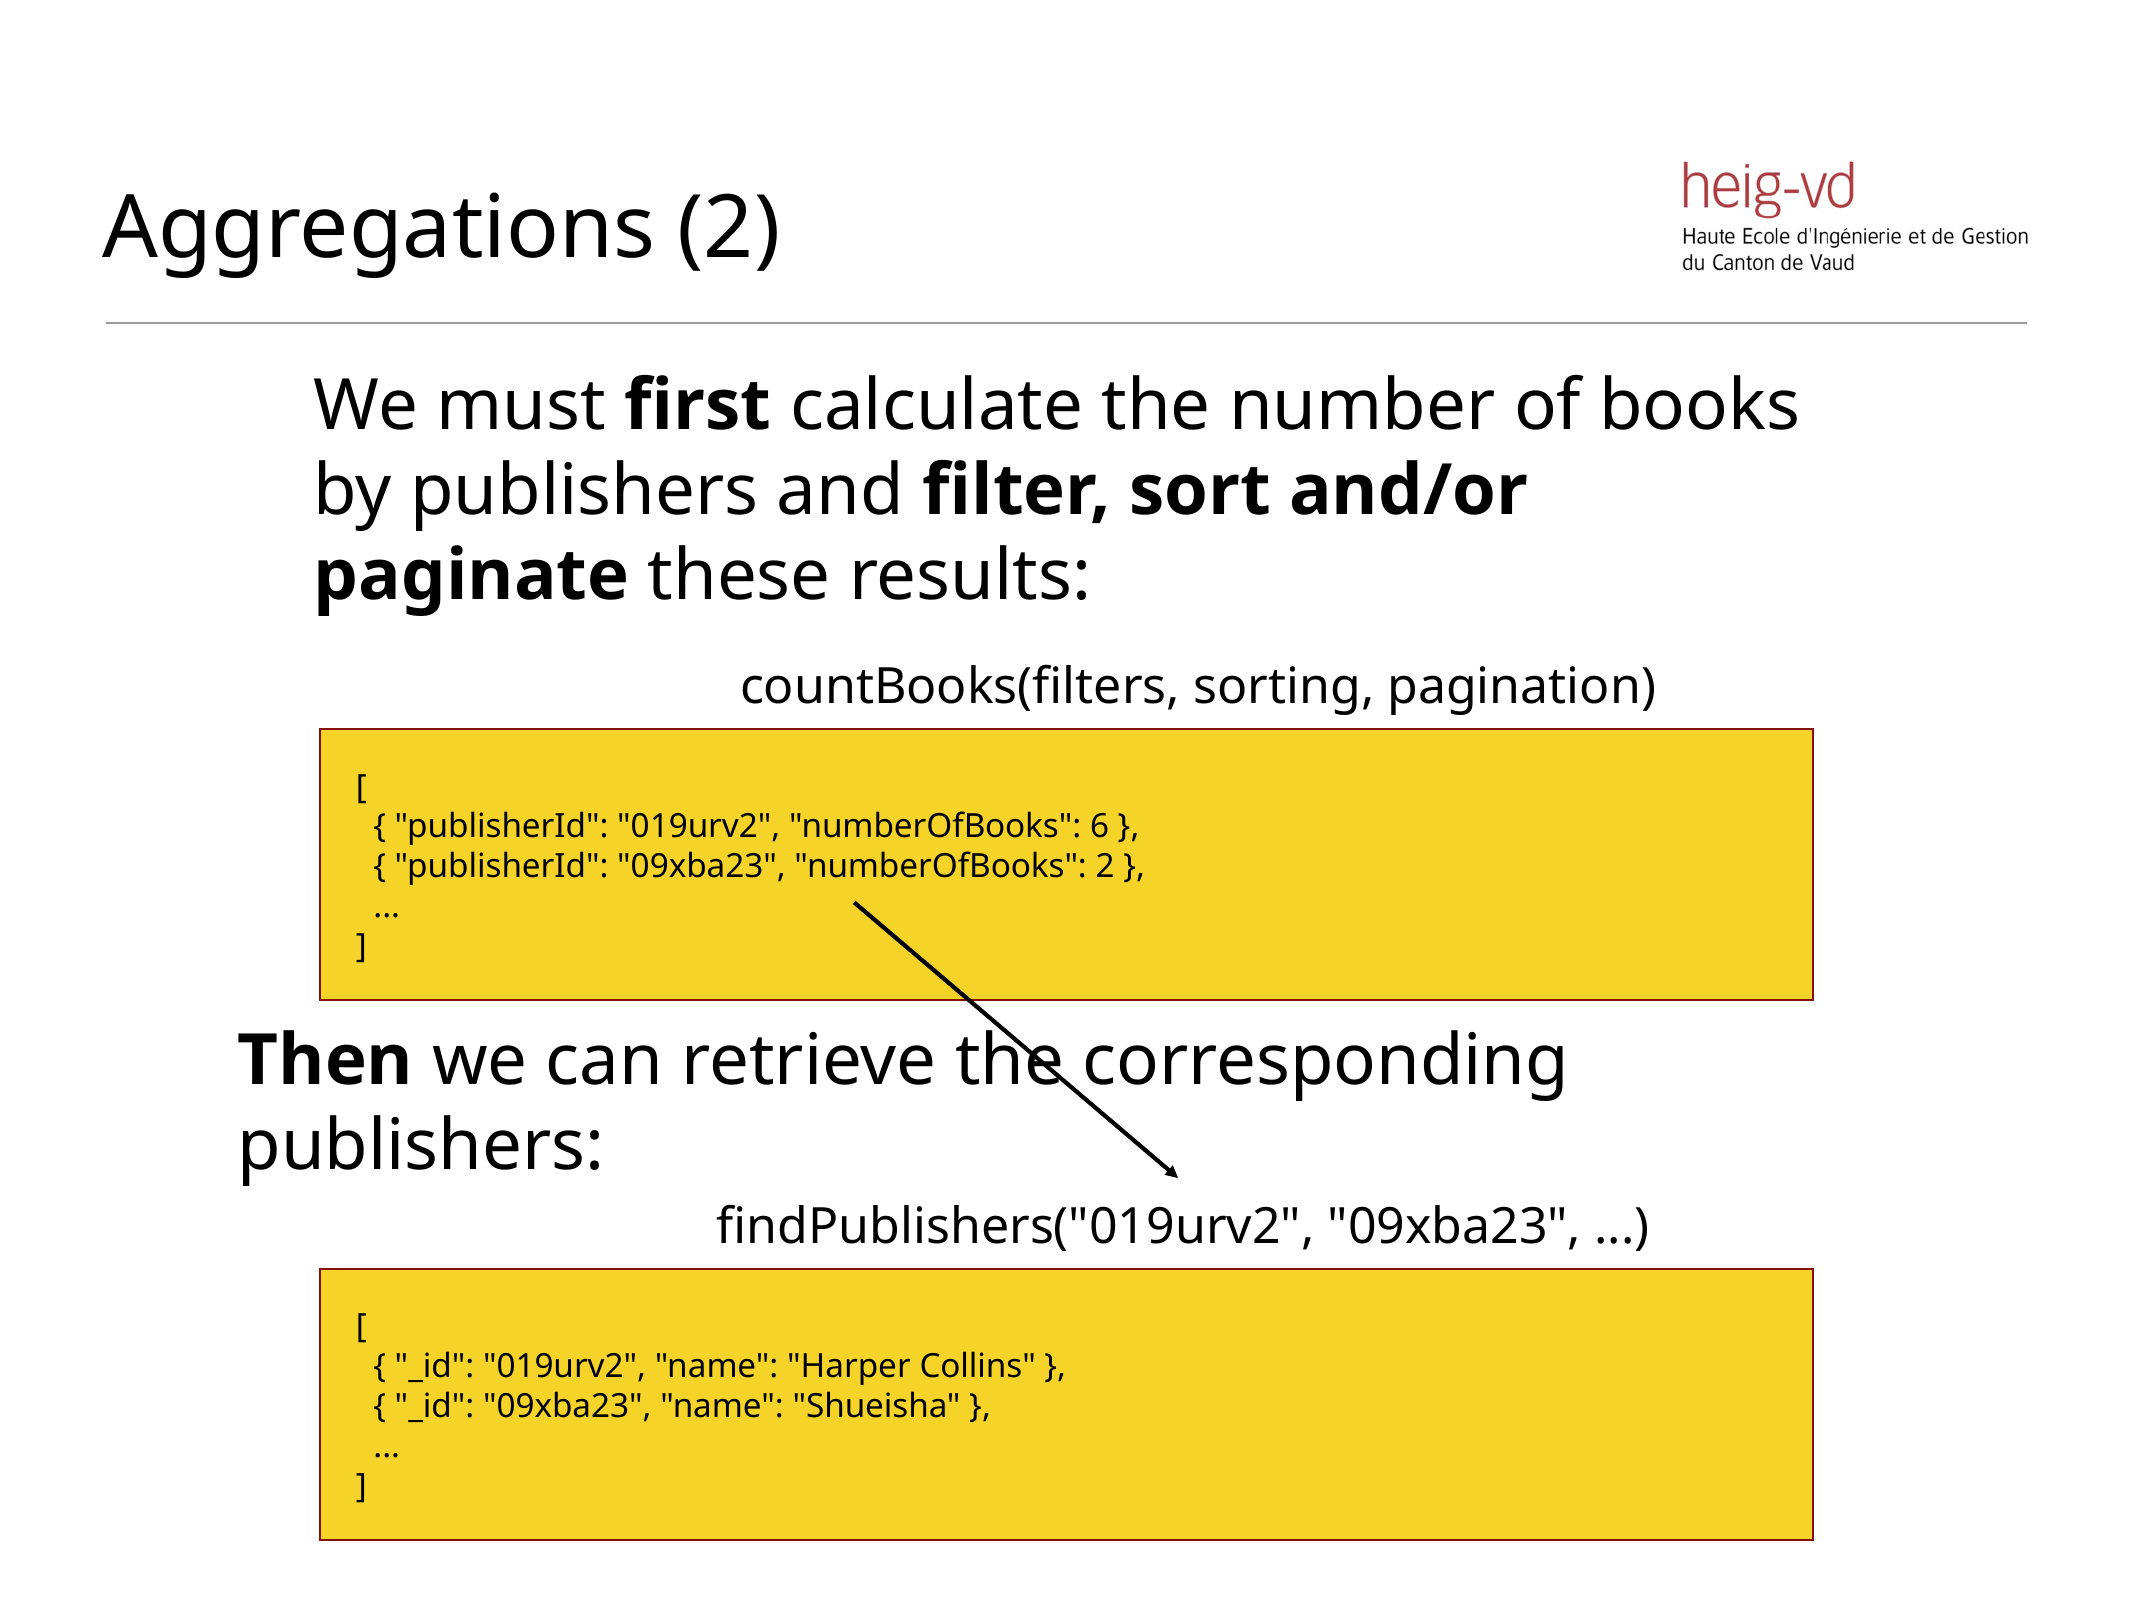

# Aggregations (2)
We must first calculate the number of books by publishers and filter, sort and/or paginate these results:
countBooks(filters, sorting, pagination)
[
 { "publisherId": "019urv2", "numberOfBooks": 6 },
 { "publisherId": "09xba23", "numberOfBooks": 2 },
 ...
]
Then we can retrieve the corresponding publishers:
findPublishers("019urv2", "09xba23", ...)
[
 { "_id": "019urv2", "name": "Harper Collins" },
 { "_id": "09xba23", "name": "Shueisha" },
 ...
]